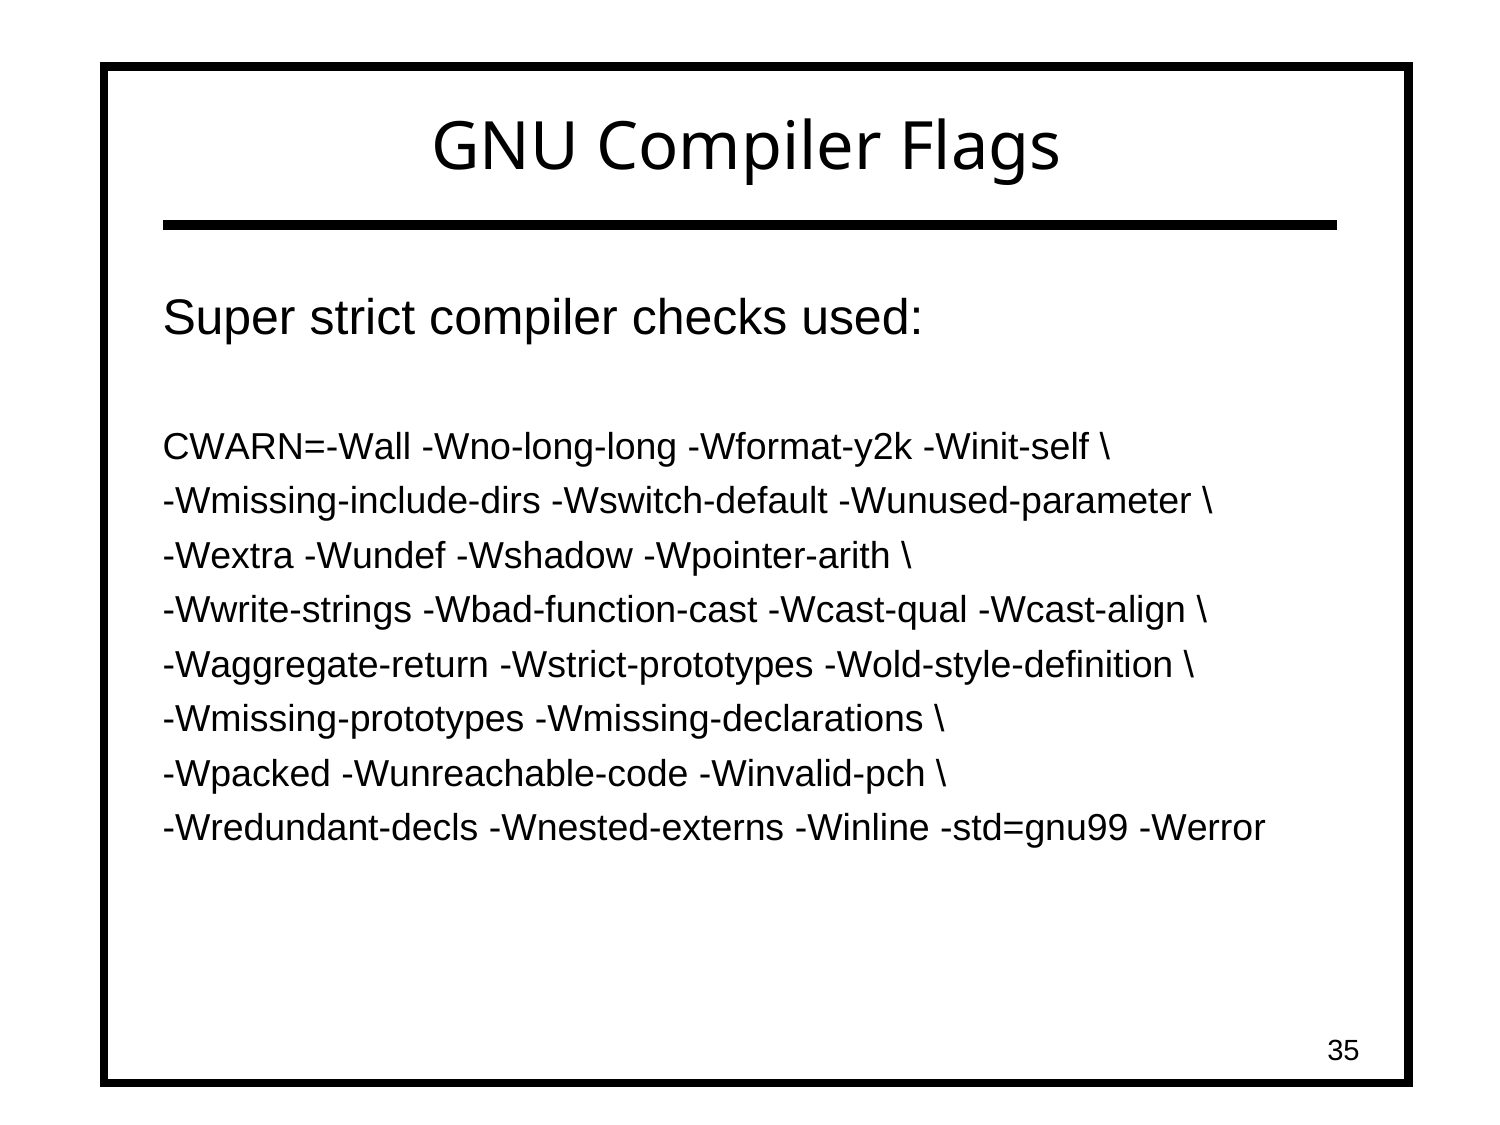

# GNU Compiler Flags
Super strict compiler checks used:
CWARN=-Wall -Wno-long-long -Wformat-y2k -Winit-self \
-Wmissing-include-dirs -Wswitch-default -Wunused-parameter \
-Wextra -Wundef -Wshadow -Wpointer-arith \
-Wwrite-strings -Wbad-function-cast -Wcast-qual -Wcast-align \
-Waggregate-return -Wstrict-prototypes -Wold-style-definition \
-Wmissing-prototypes -Wmissing-declarations \
-Wpacked -Wunreachable-code -Winvalid-pch \
-Wredundant-decls -Wnested-externs -Winline -std=gnu99 -Werror
35